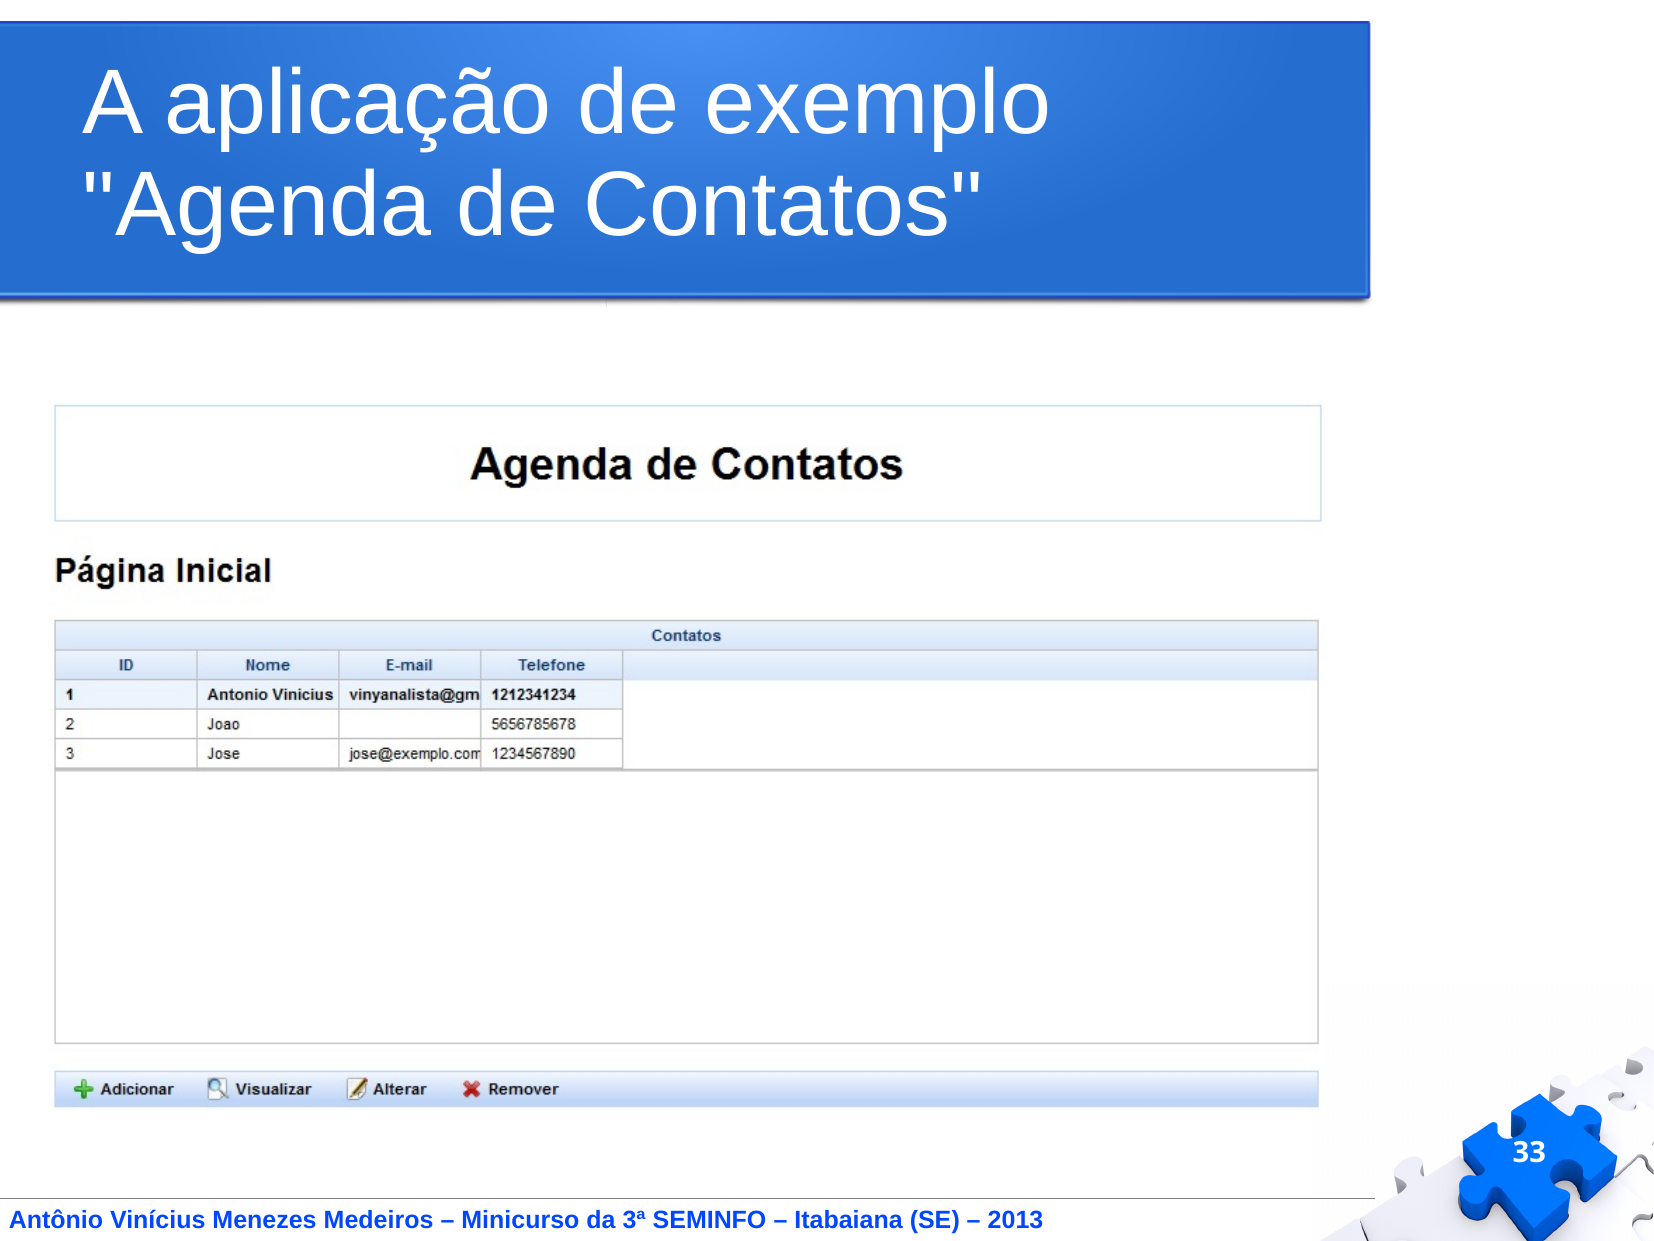

# A aplicação de exemplo "Agenda de Contatos"
33